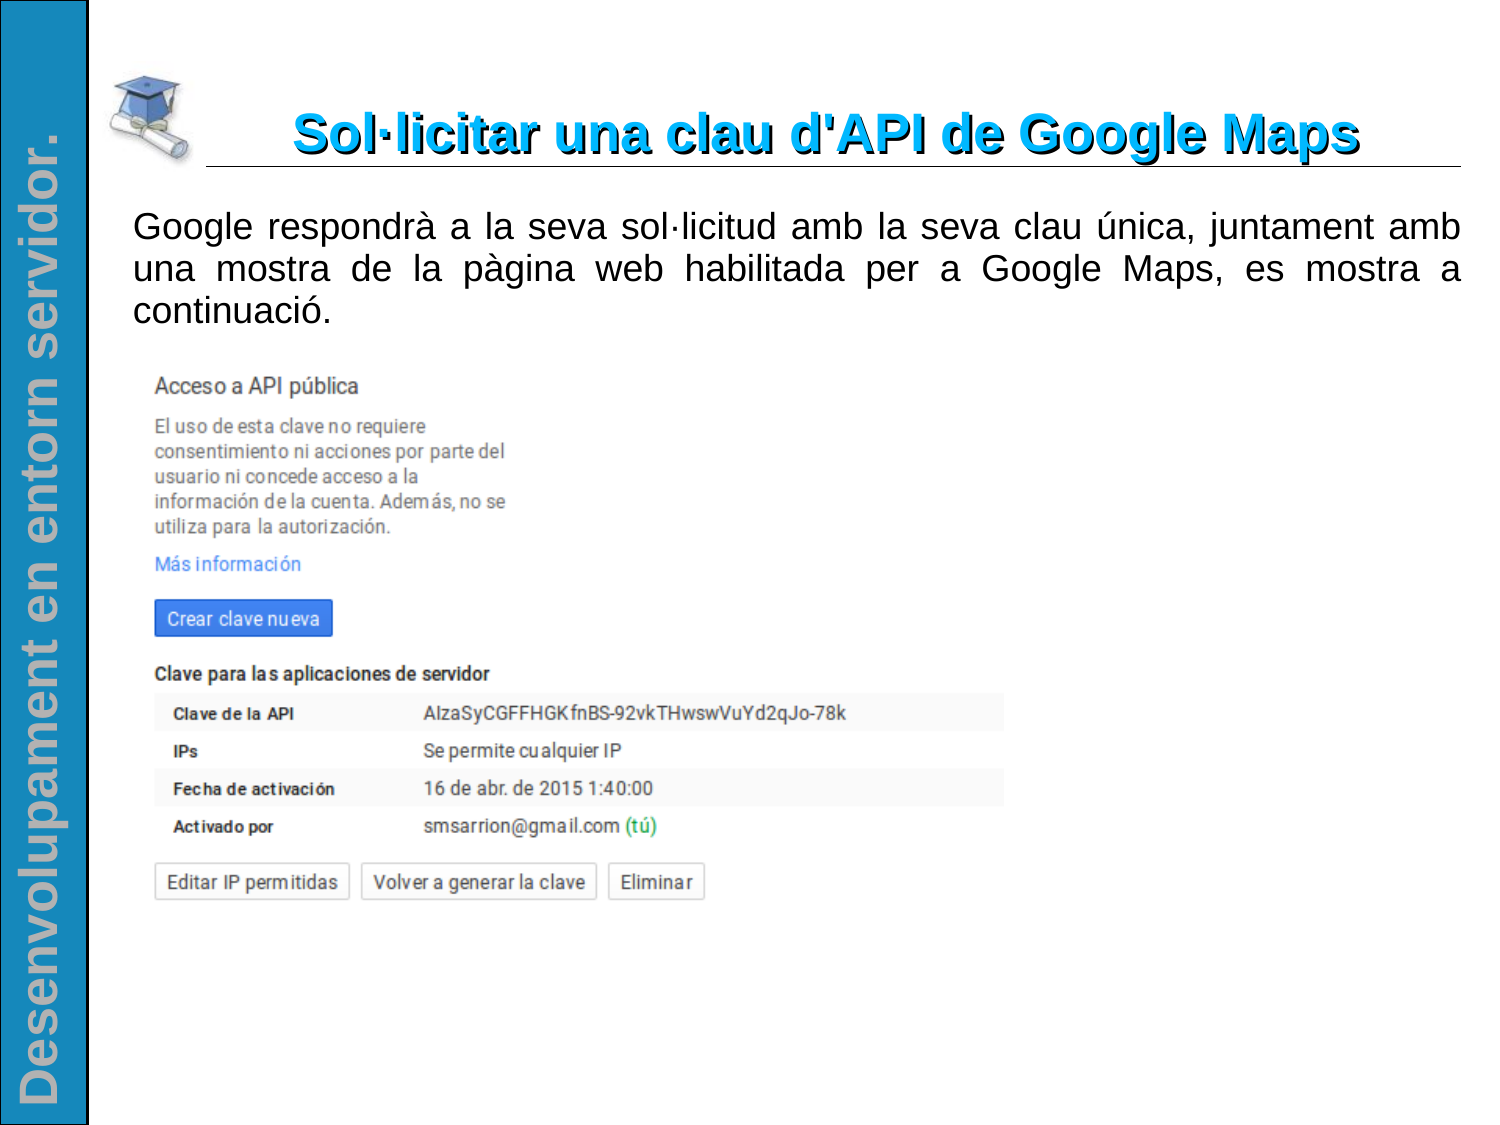

# Sol·licitar una clau d'API de Google Maps
Google respondrà a la seva sol·licitud amb la seva clau única, juntament amb una mostra de la pàgina web habilitada per a Google Maps, es mostra a continuació.